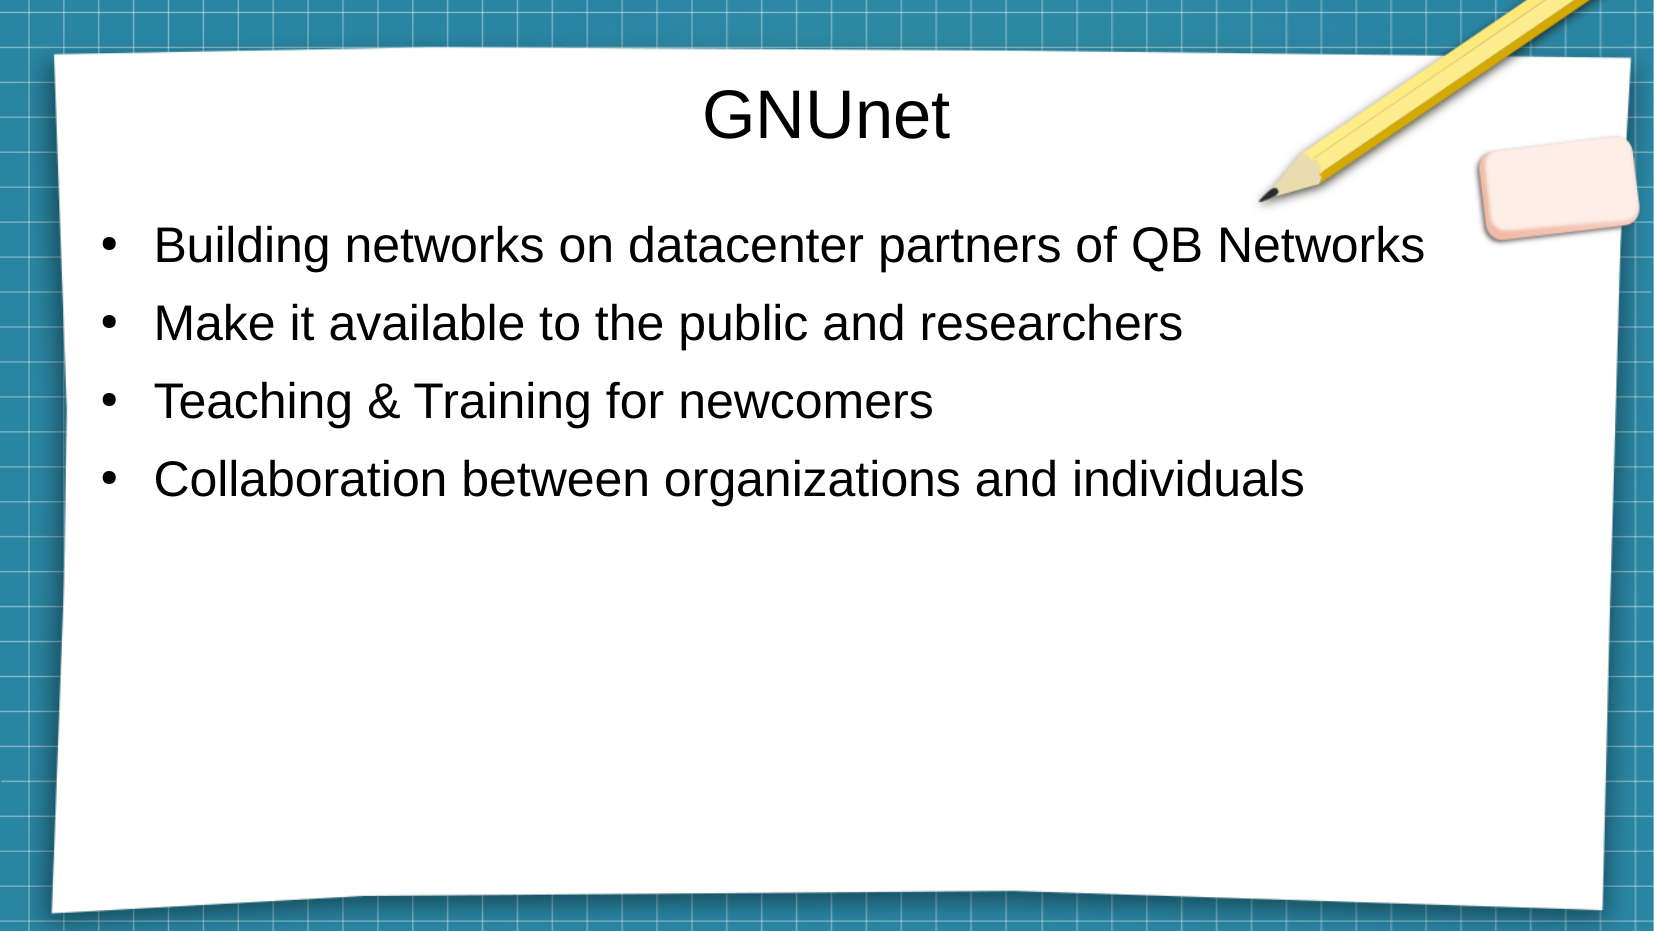

# GNUnet
Building networks on datacenter partners of QB Networks
Make it available to the public and researchers
Teaching & Training for newcomers
Collaboration between organizations and individuals